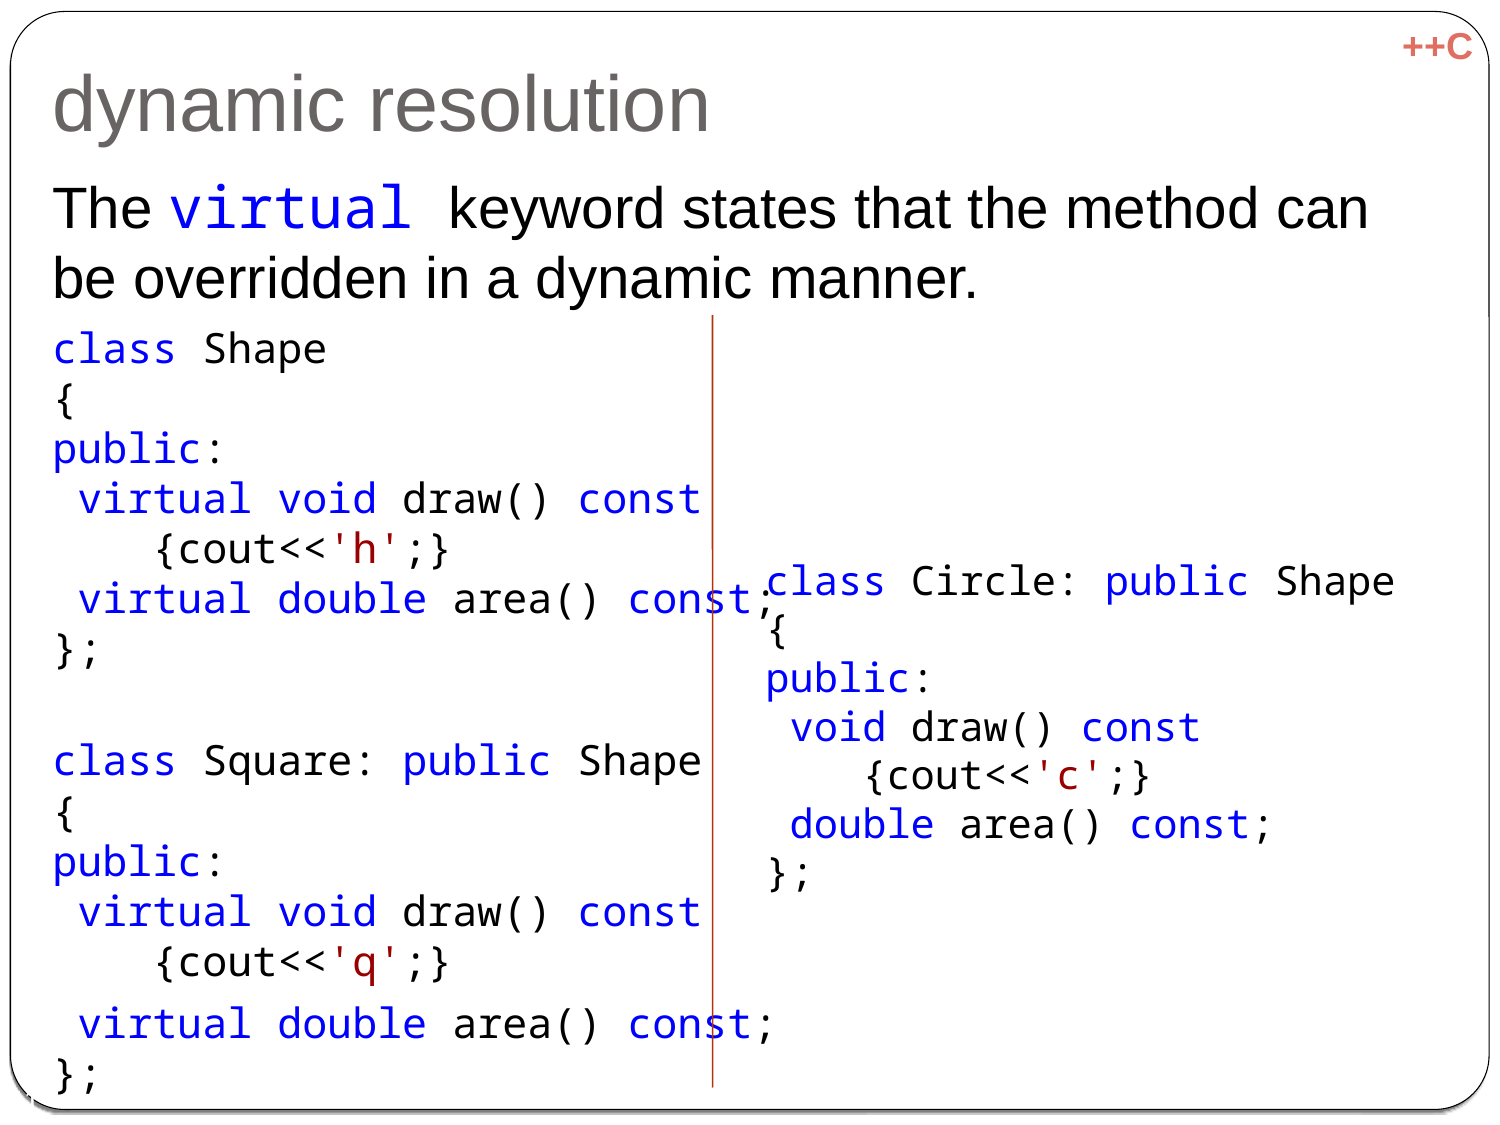

# dynamic resolution
The virtual keyword states that the method can be overridden in a dynamic manner.
class Shape
{
public:
 virtual void draw() const
 {cout<<'h';}
 virtual double area() const;
};
class Square: public Shape
{
public:
 virtual void draw() const
 {cout<<'q';}
 virtual double area() const;
};
class Circle: public Shape
{
public:
 void draw() const
 {cout<<'c';}
 double area() const;
};